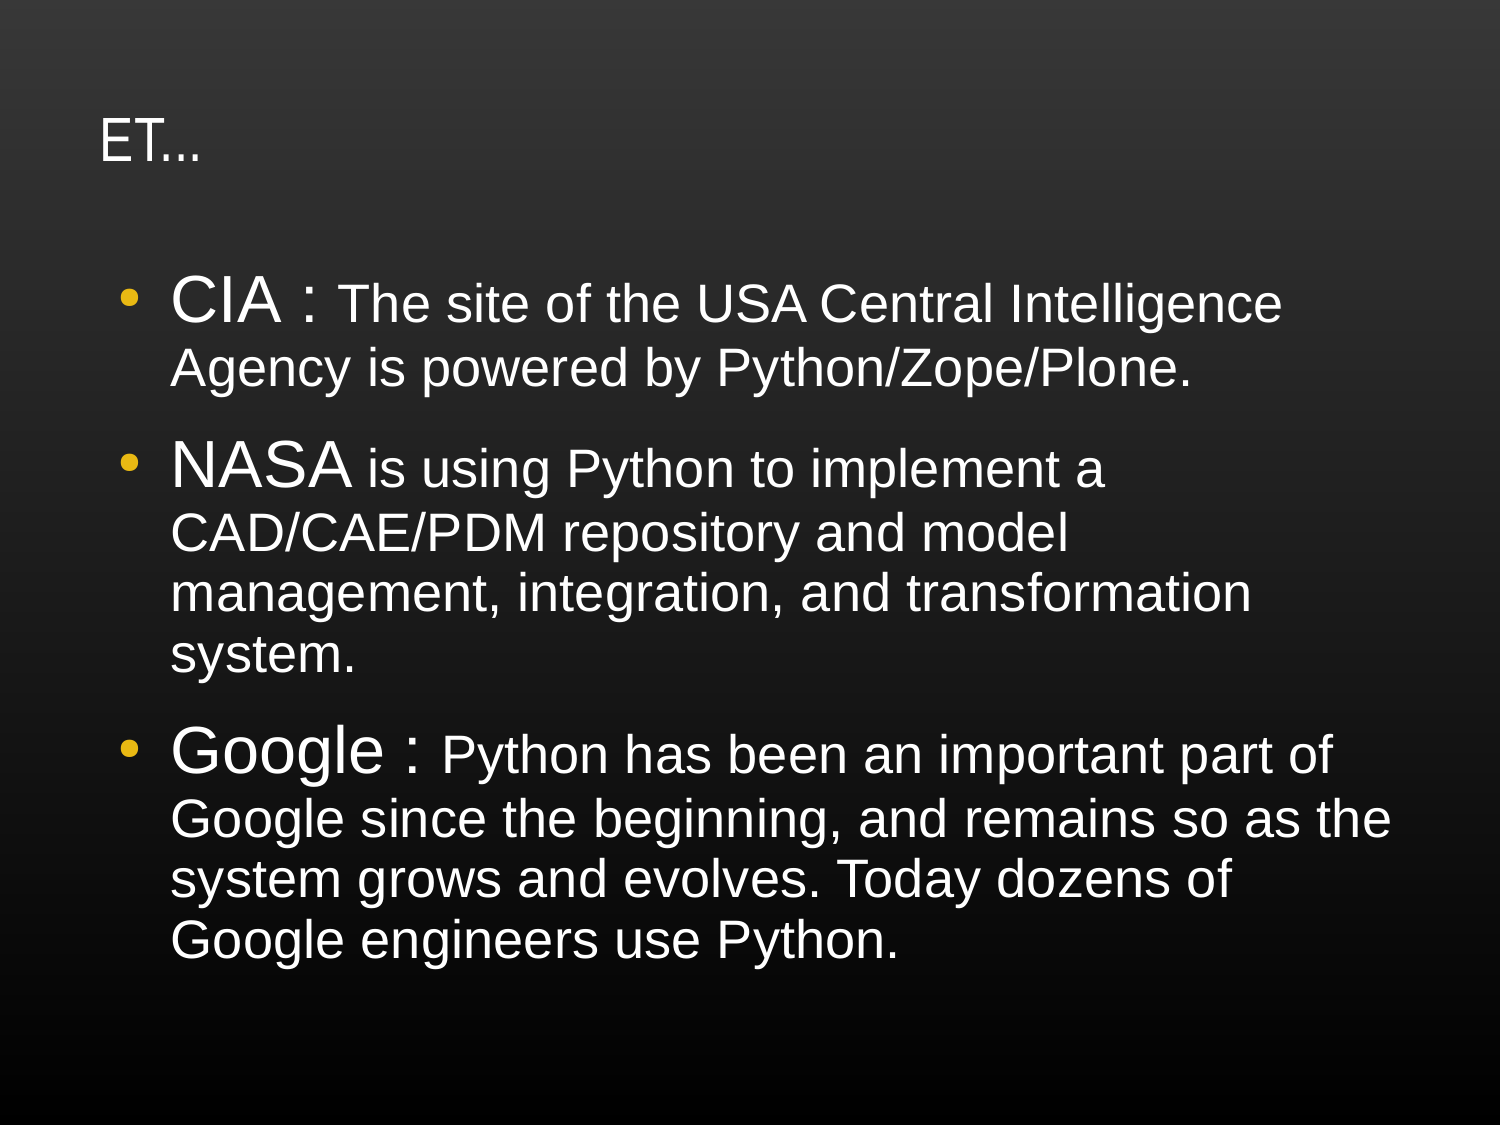

# Et...
CIA : The site of the USA Central Intelligence Agency is powered by Python/Zope/Plone.
NASA is using Python to implement a CAD/CAE/PDM repository and model management, integration, and transformation system.
Google : Python has been an important part of Google since the beginning, and remains so as the system grows and evolves. Today dozens of Google engineers use Python.